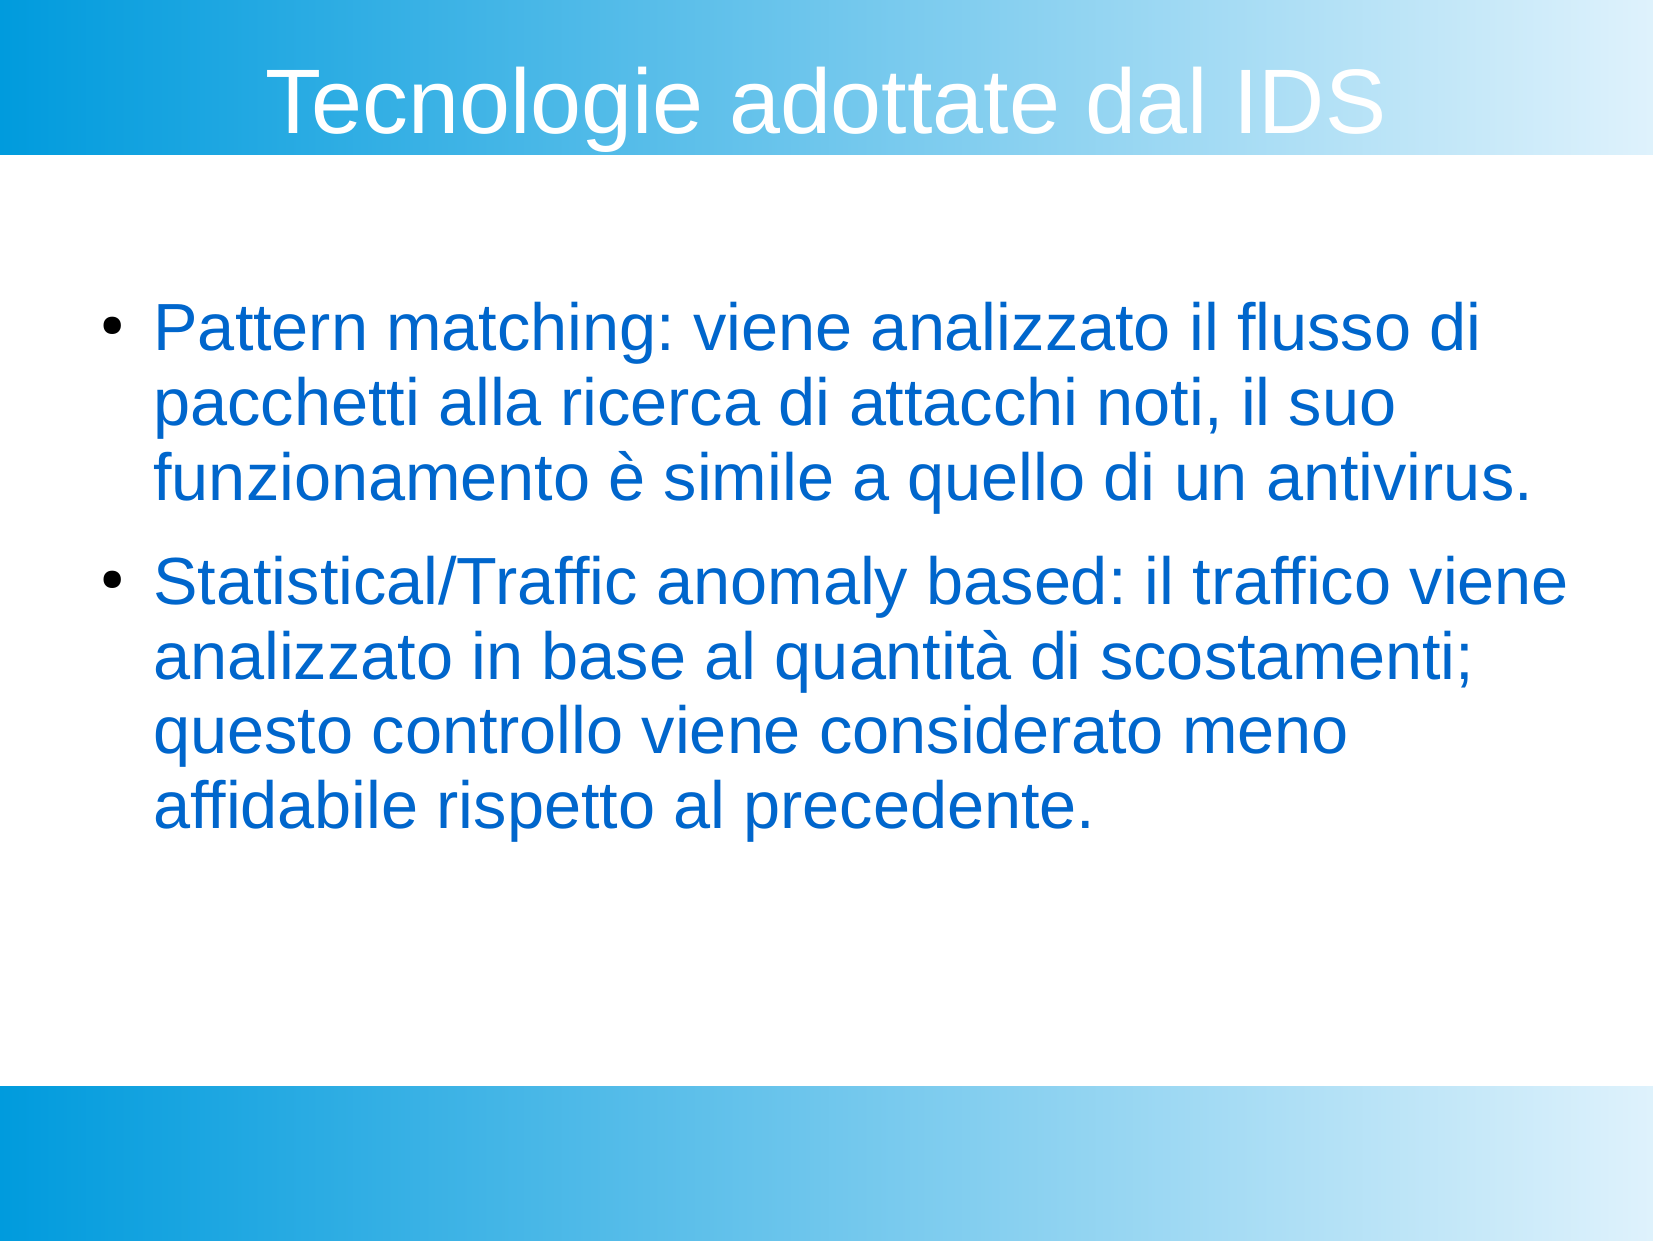

# Tecnologie adottate dal IDS
Pattern matching: viene analizzato il flusso di pacchetti alla ricerca di attacchi noti, il suo funzionamento è simile a quello di un antivirus.
Statistical/Traffic anomaly based: il traffico viene analizzato in base al quantità di scostamenti; questo controllo viene considerato meno affidabile rispetto al precedente.